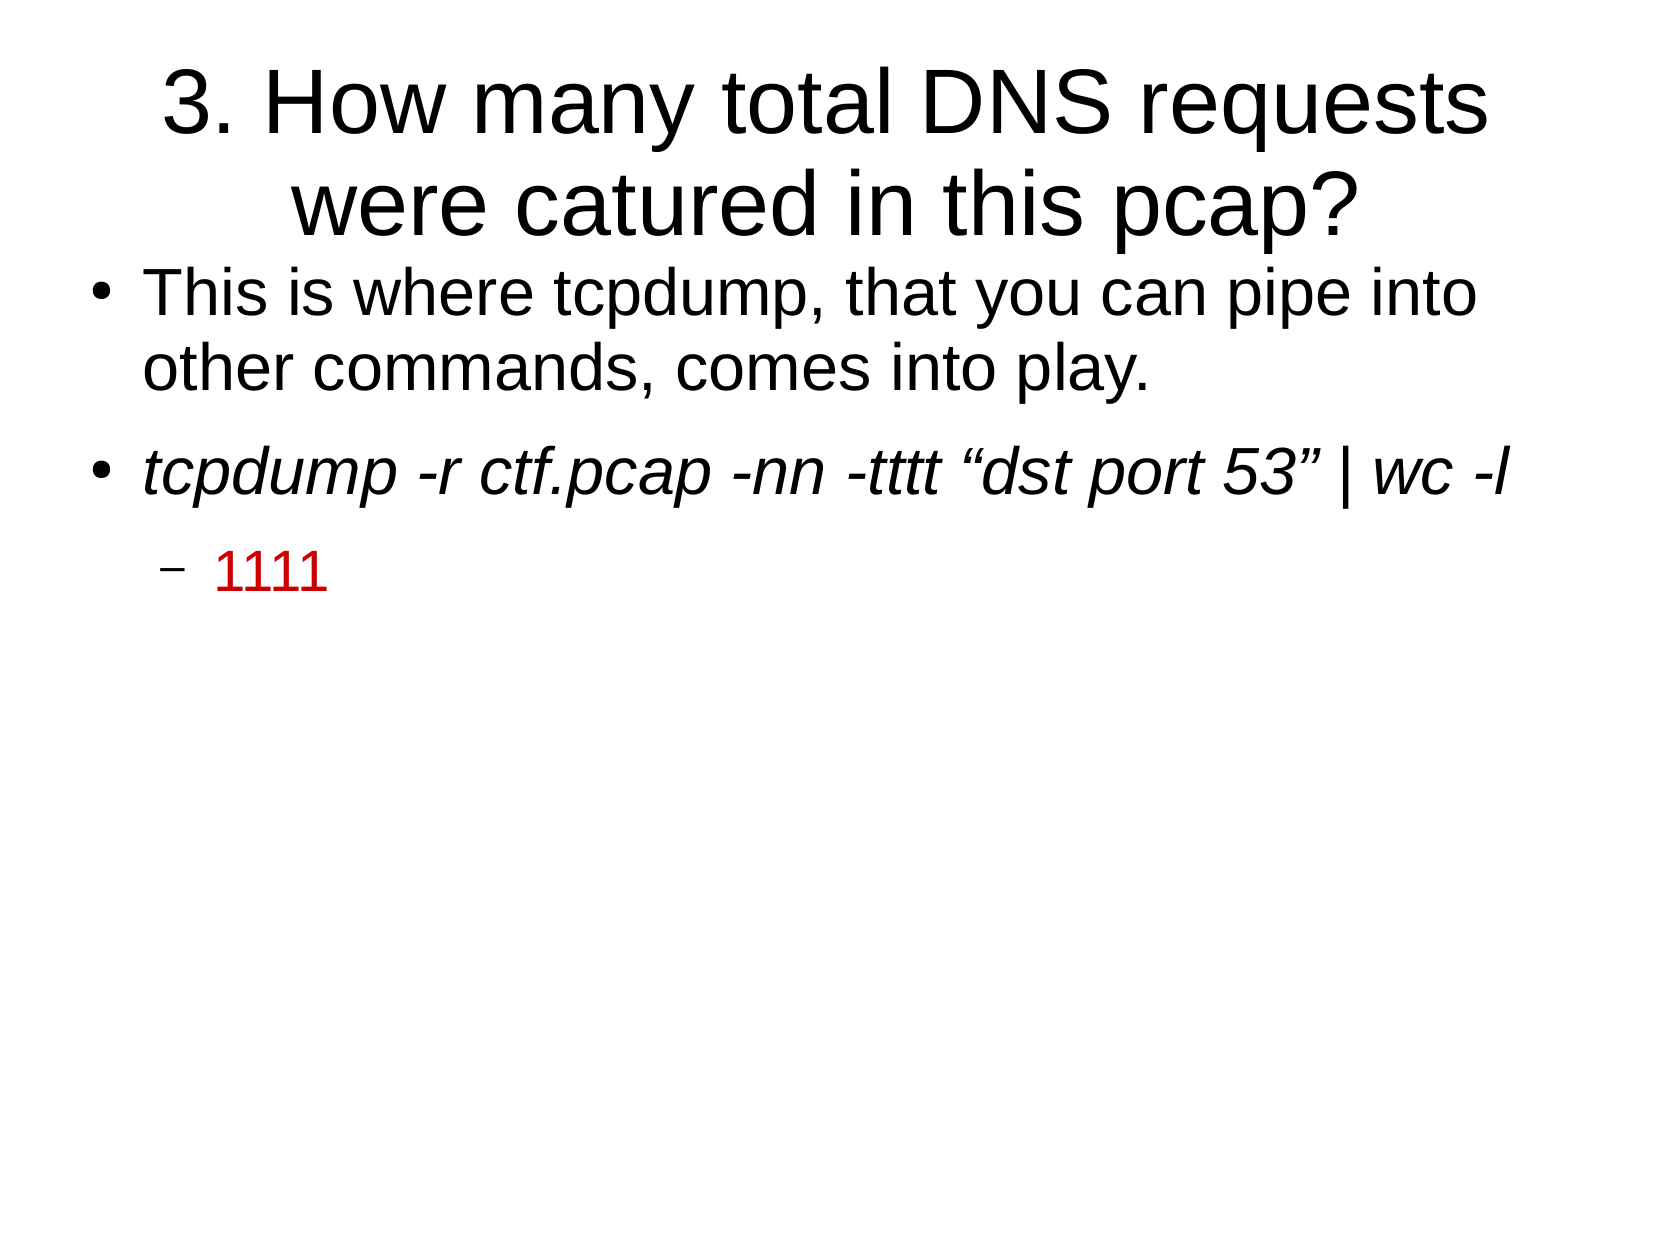

# 3. How many total DNS requests were catured in this pcap?
This is where tcpdump, that you can pipe into other commands, comes into play.
tcpdump -r ctf.pcap -nn -tttt “dst port 53” | wc -l
1111